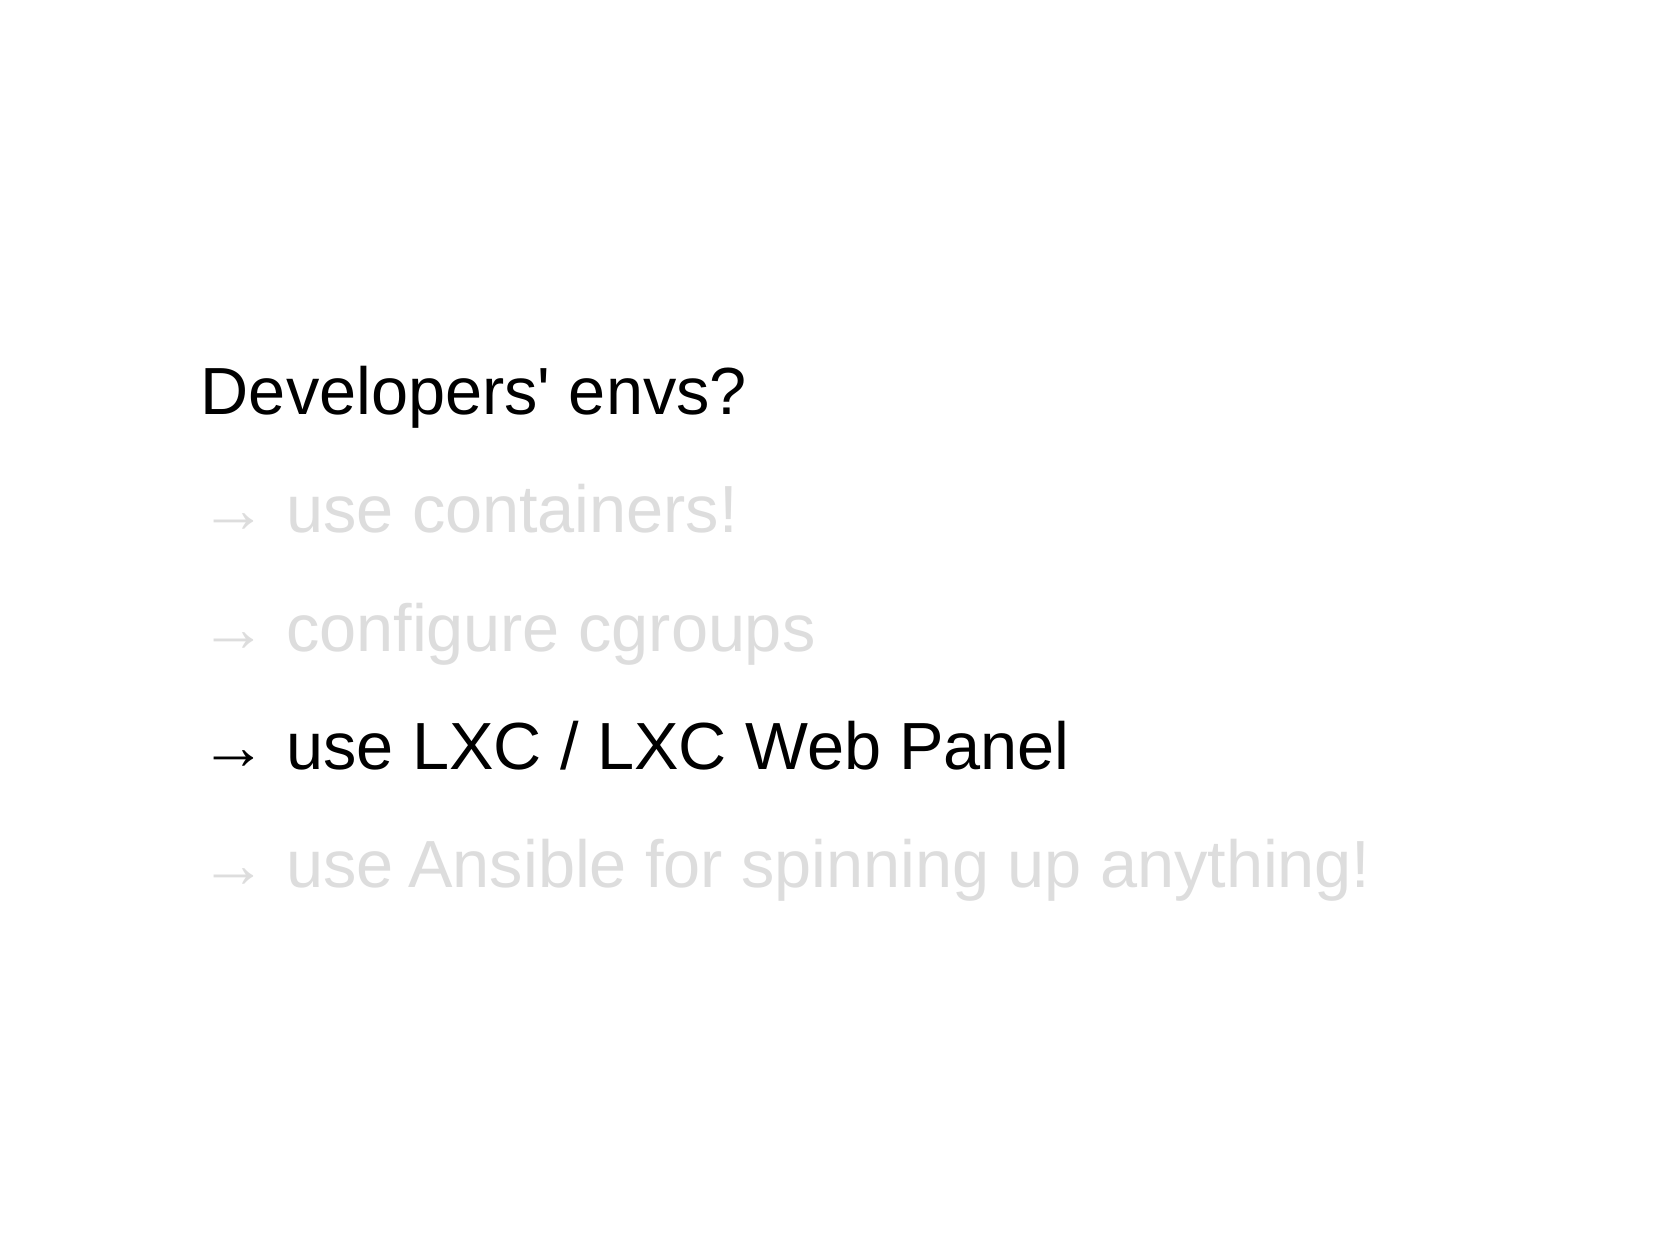

Developers' envs?
→ use containers!
→ configure cgroups
→ use LXC / LXC Web Panel
→ use Ansible for spinning up anything!